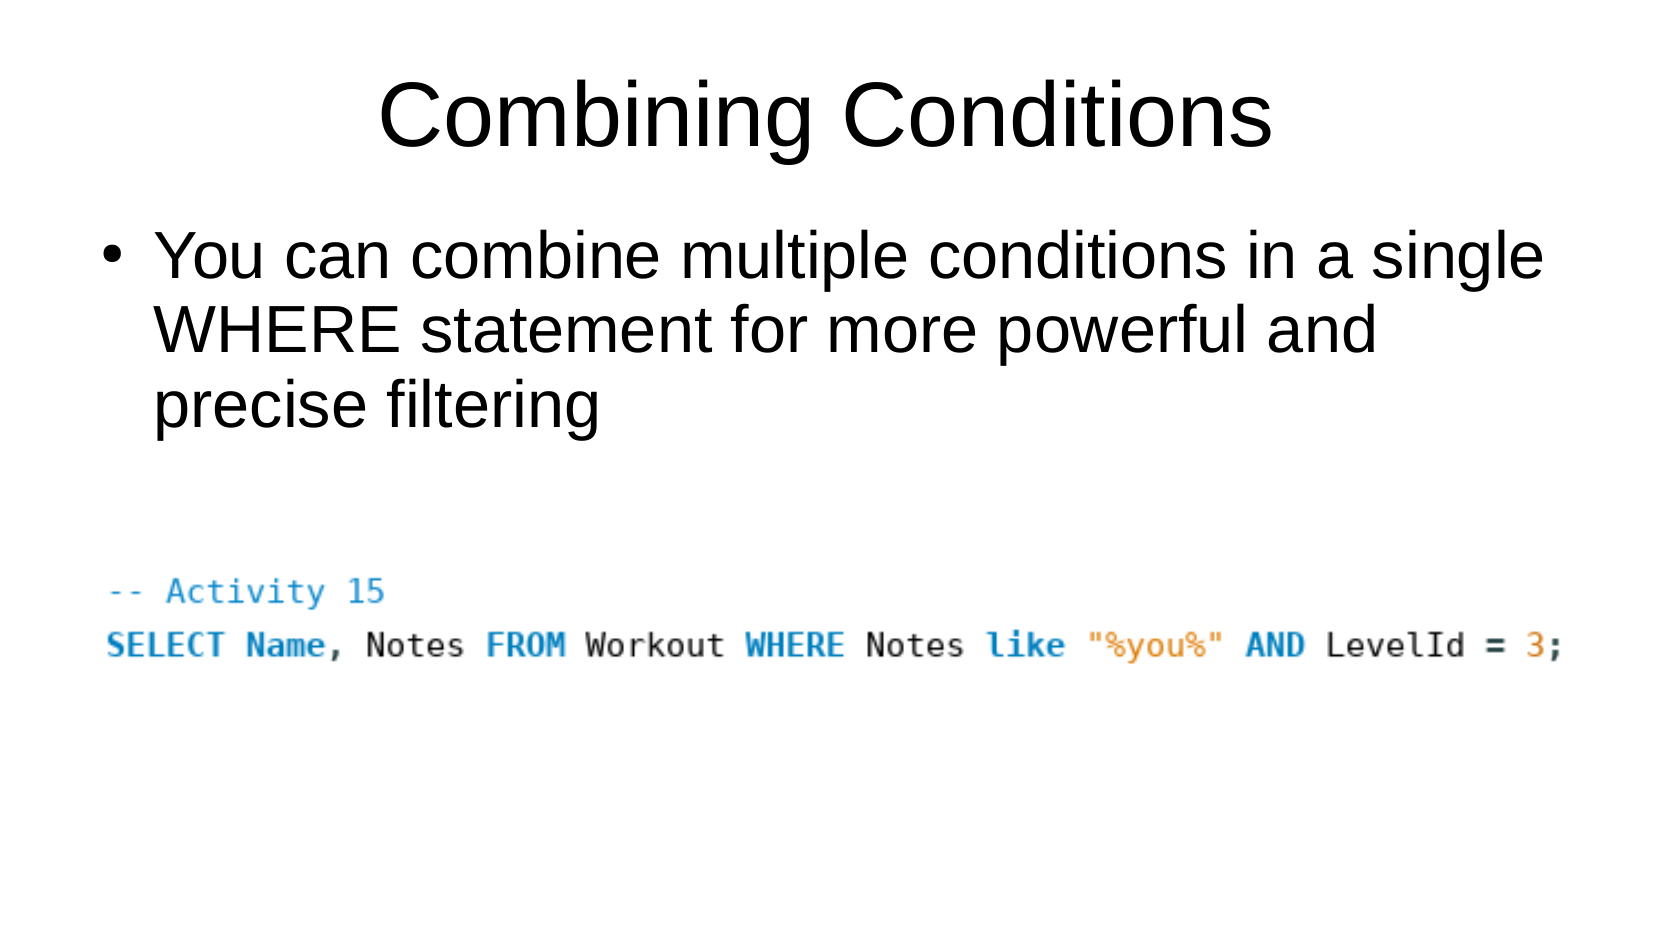

# Combining Conditions
You can combine multiple conditions in a single WHERE statement for more powerful and precise filtering